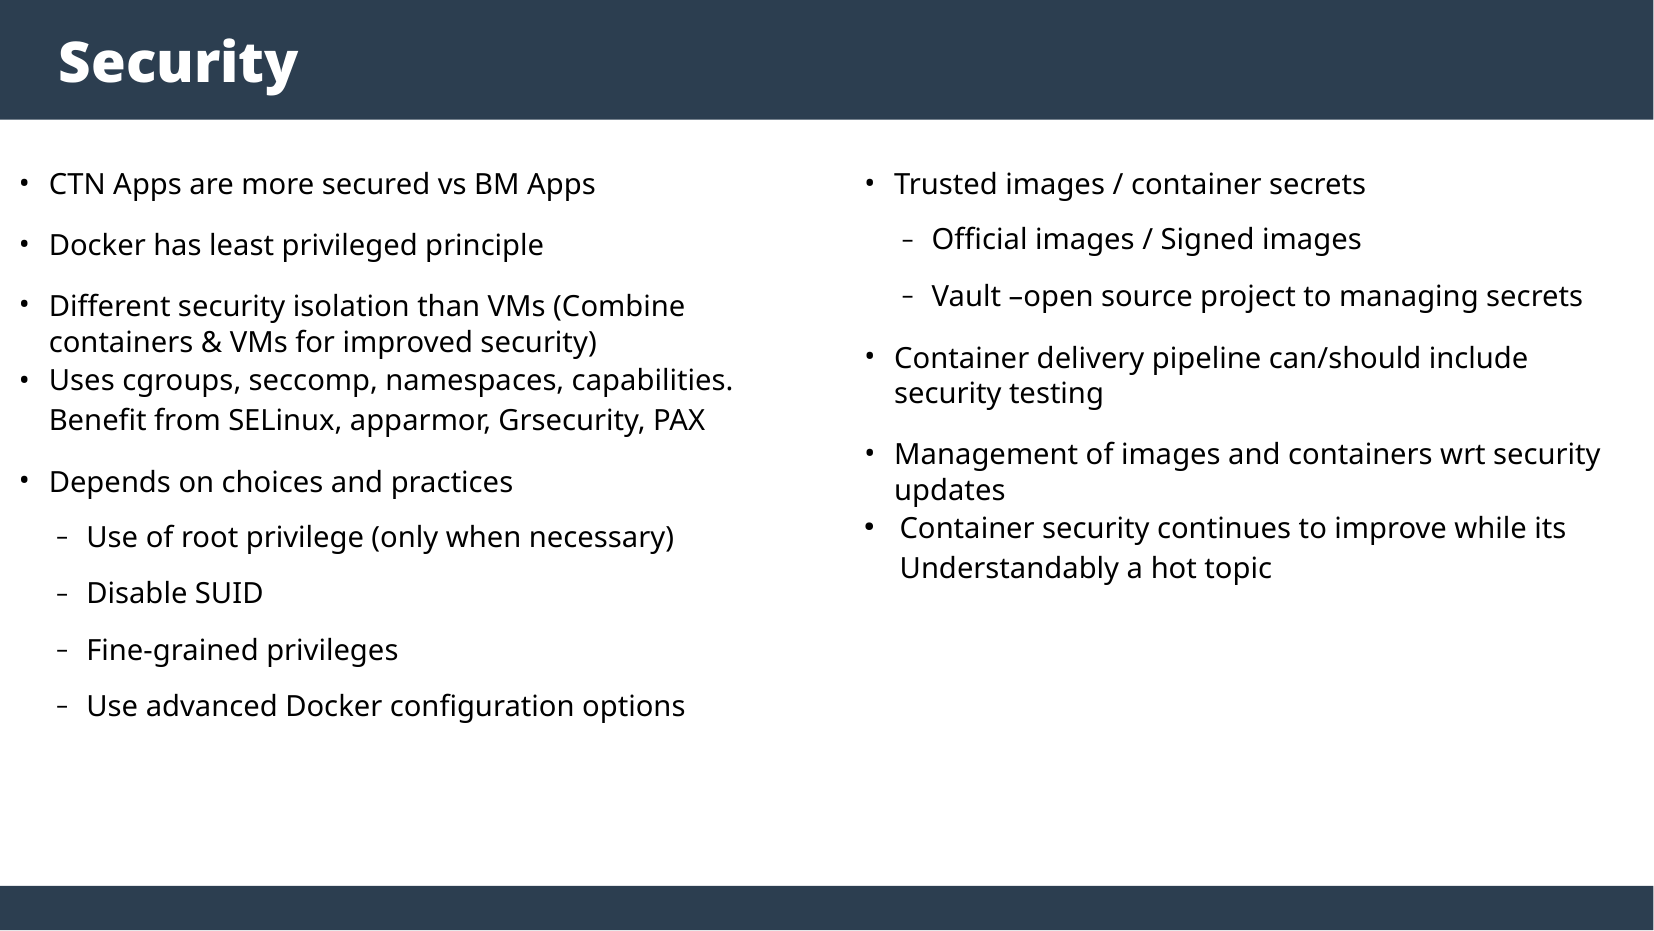

# Security
Trusted images / container secrets
Official images / Signed images
Vault –open source project to managing secrets
Container delivery pipeline can/should include security testing
Management of images and containers wrt security updates
Container security continues to improve while its Understandably a hot topic
CTN Apps are more secured vs BM Apps
Docker has least privileged principle
Different security isolation than VMs (Combine containers & VMs for improved security)
Uses cgroups, seccomp, namespaces, capabilities. Benefit from SELinux, apparmor, Grsecurity, PAX
Depends on choices and practices
Use of root privilege (only when necessary)
Disable SUID
Fine-grained privileges
Use advanced Docker configuration options